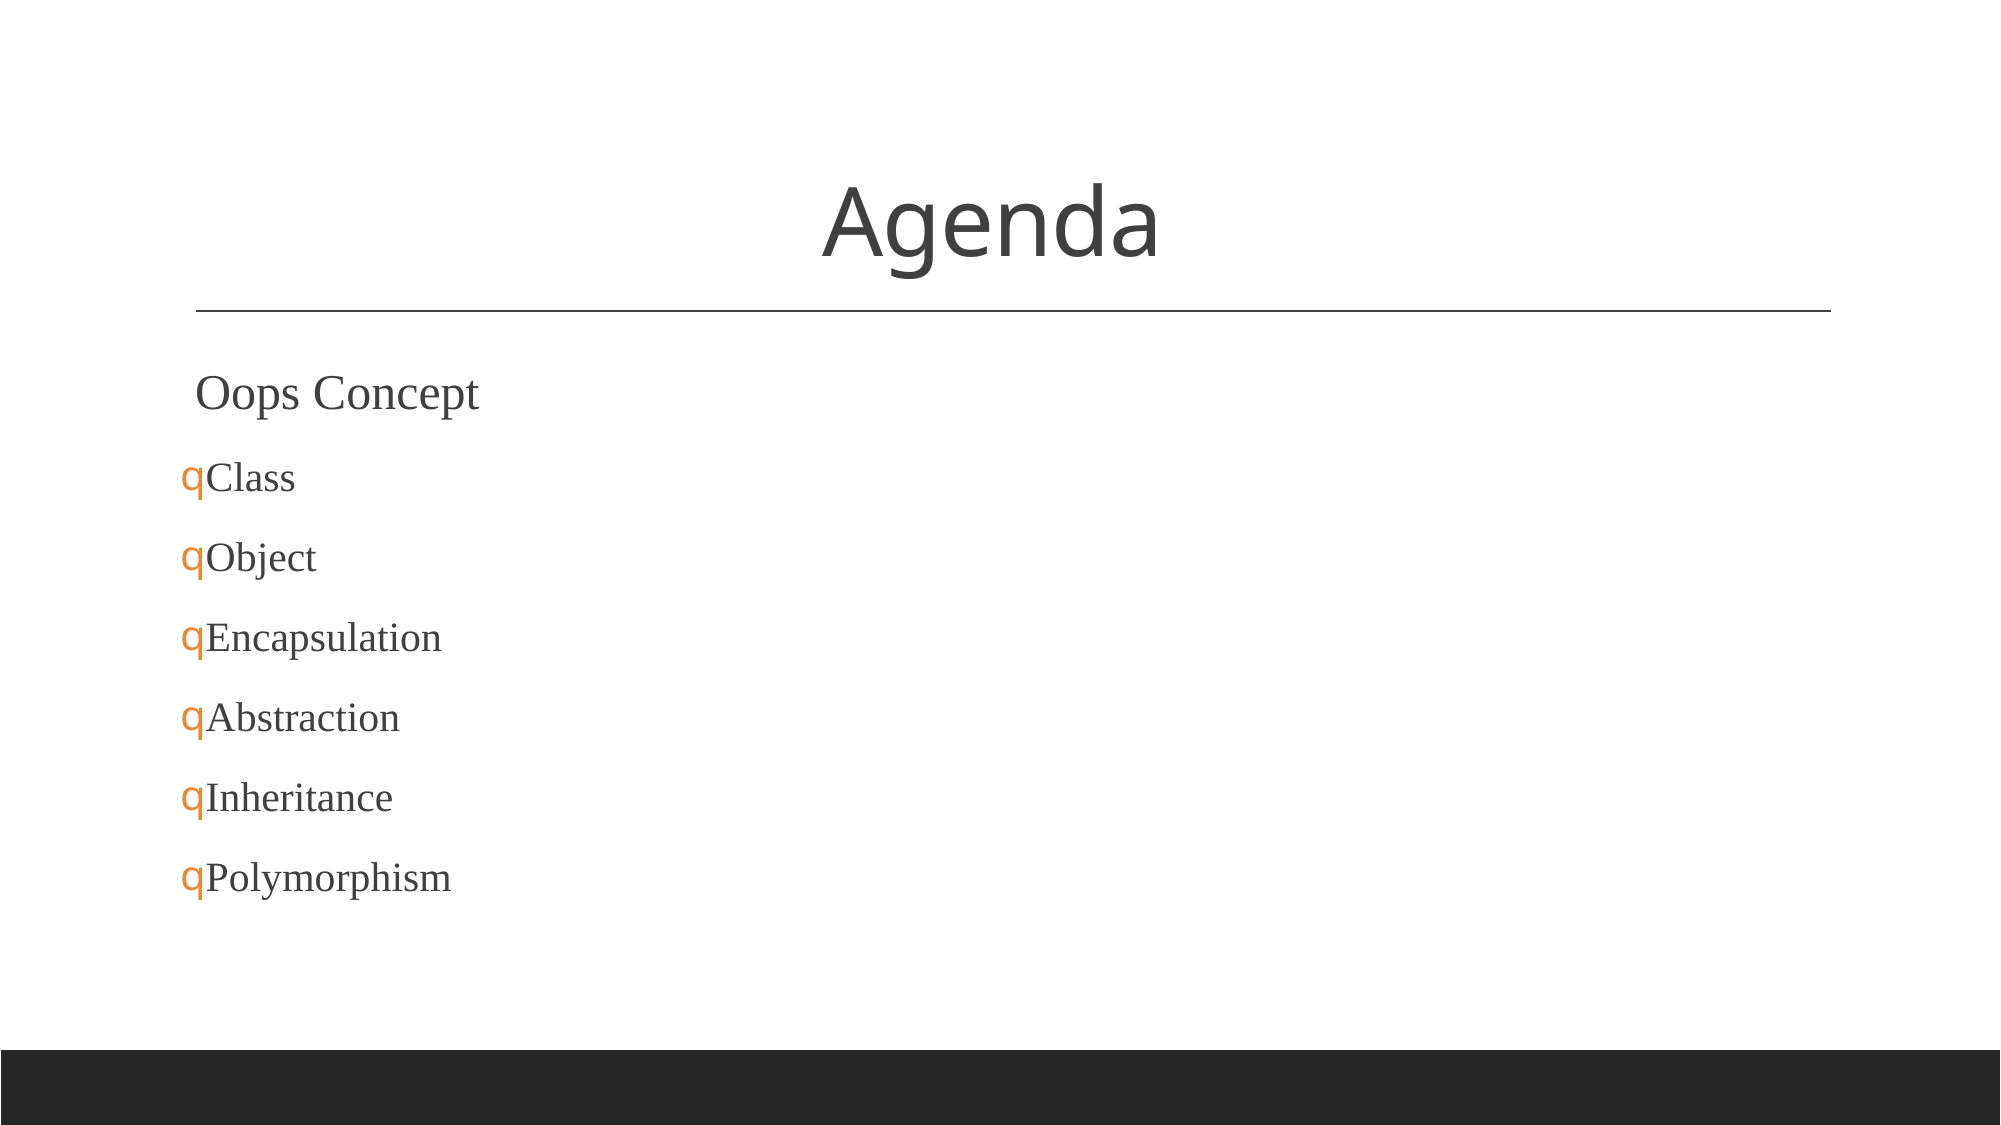

# Agenda
Oops Concept
Class
Object
Encapsulation
Abstraction
Inheritance
Polymorphism